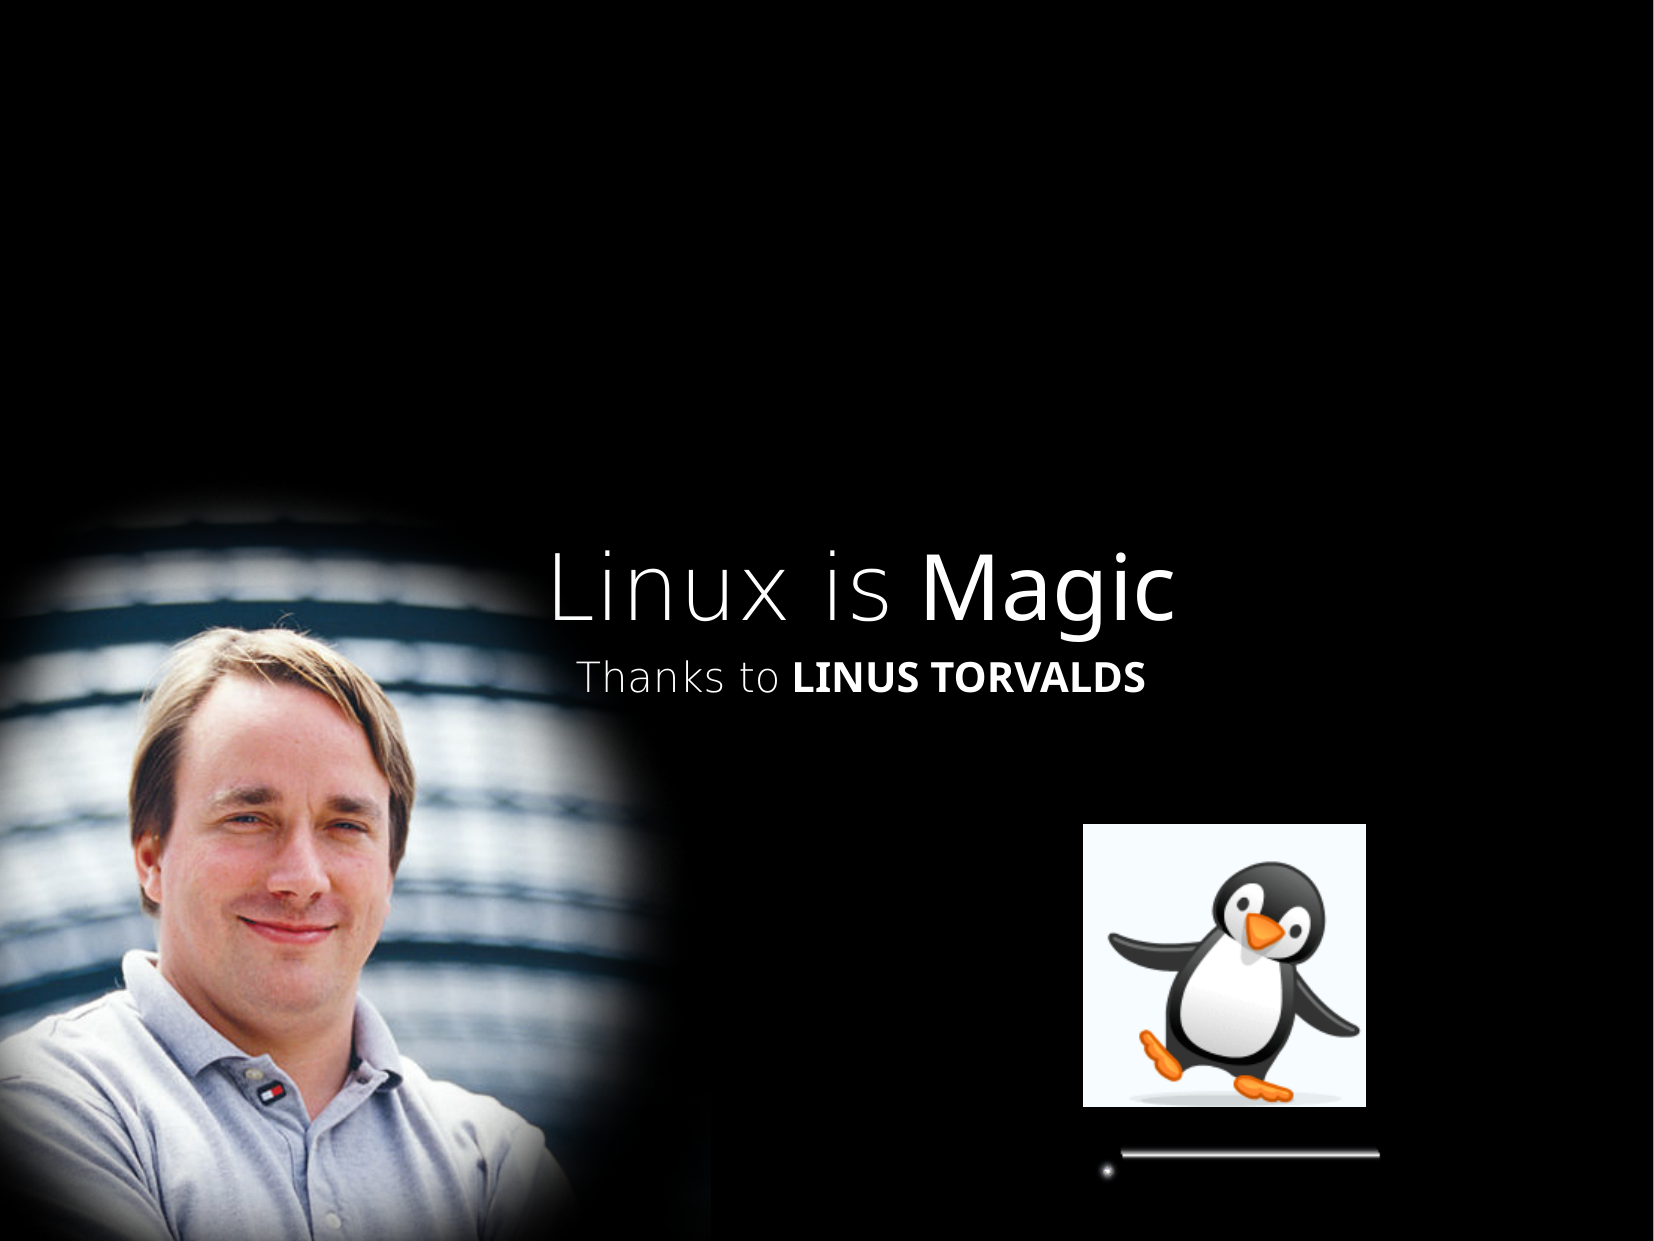

# Linux is Magic Thanks to LINUS TORVALDS